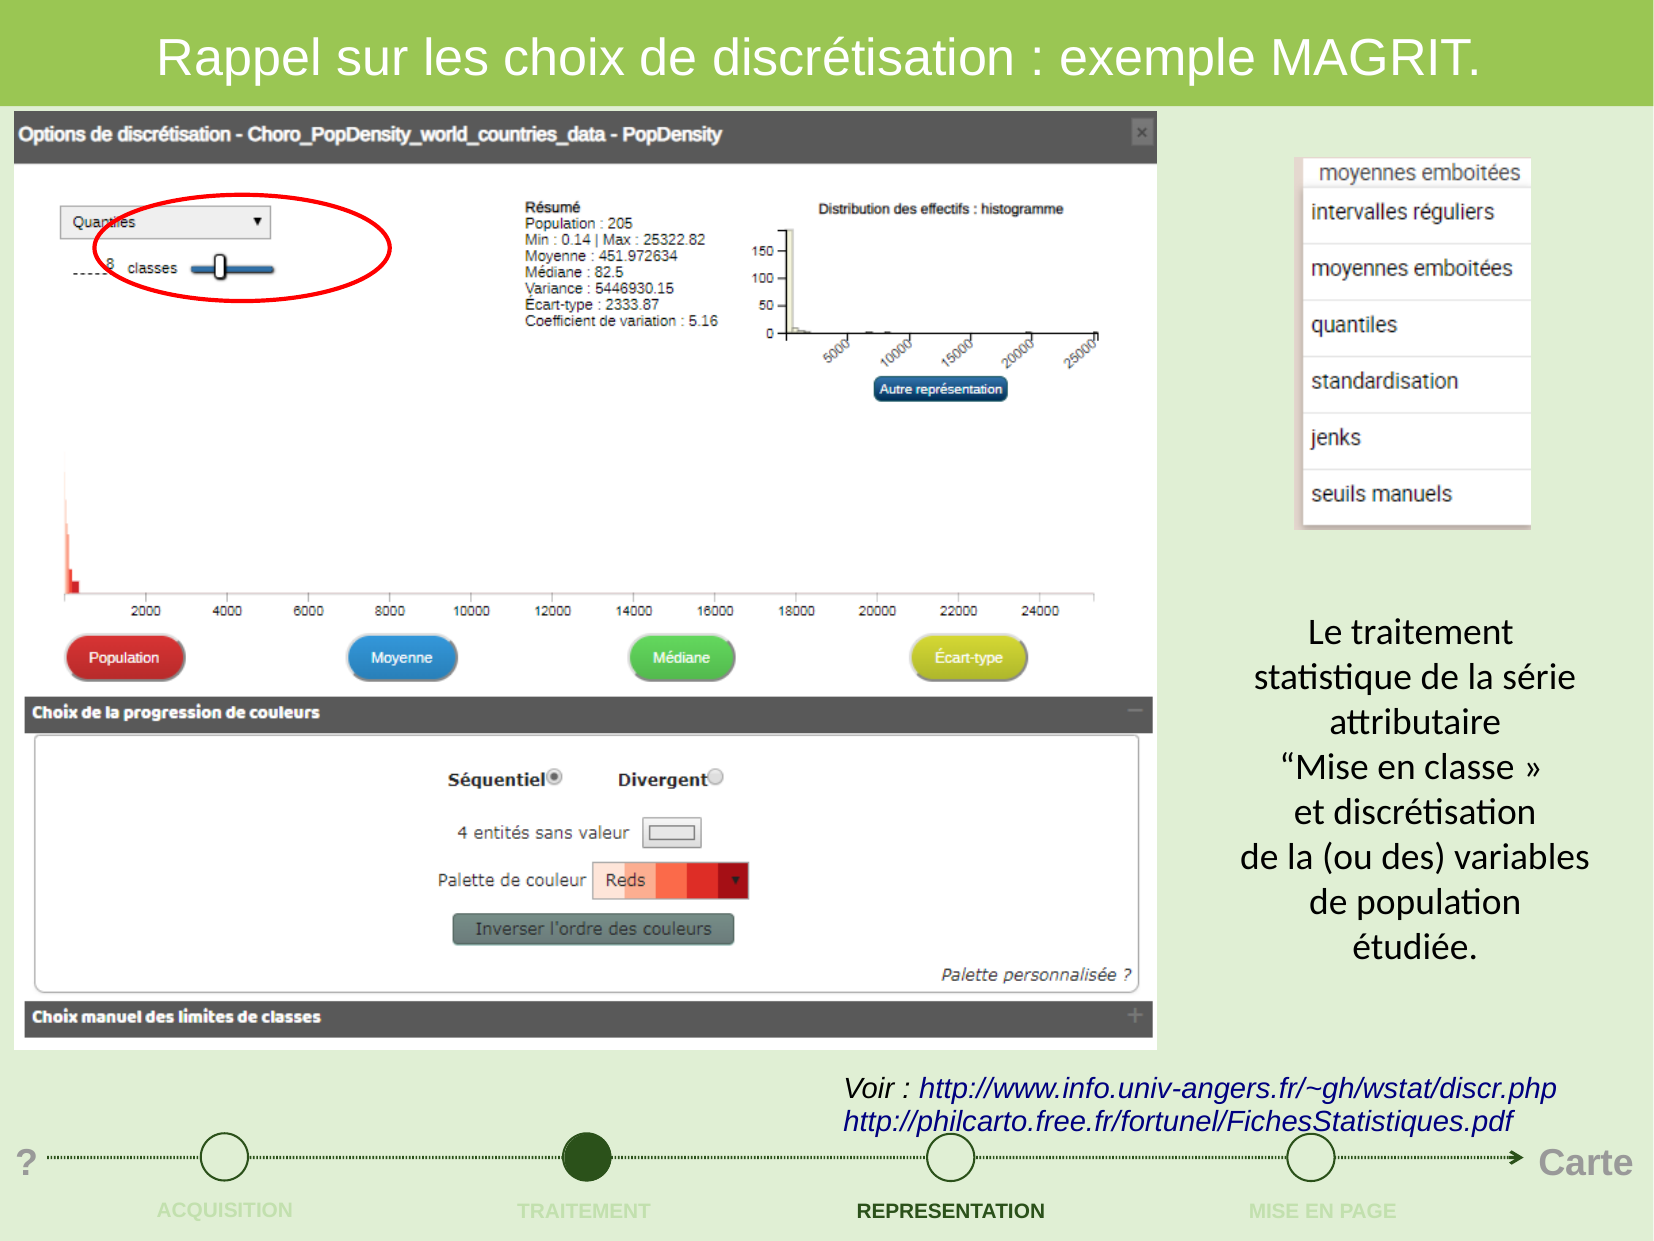

# Rappel sur les choix de discrétisation : exemple MAGRIT.
Le traitement
statistique de la série
 attributaire
“Mise en classe »
et discrétisation
de la (ou des) variables
de population
étudiée.
Voir : http://www.info.univ-angers.fr/~gh/wstat/discr.php
http://philcarto.free.fr/fortunel/FichesStatistiques.pdf
?
Carte
ACQUISITION
TRAITEMENT
REPRESENTATION
MISE EN PAGE